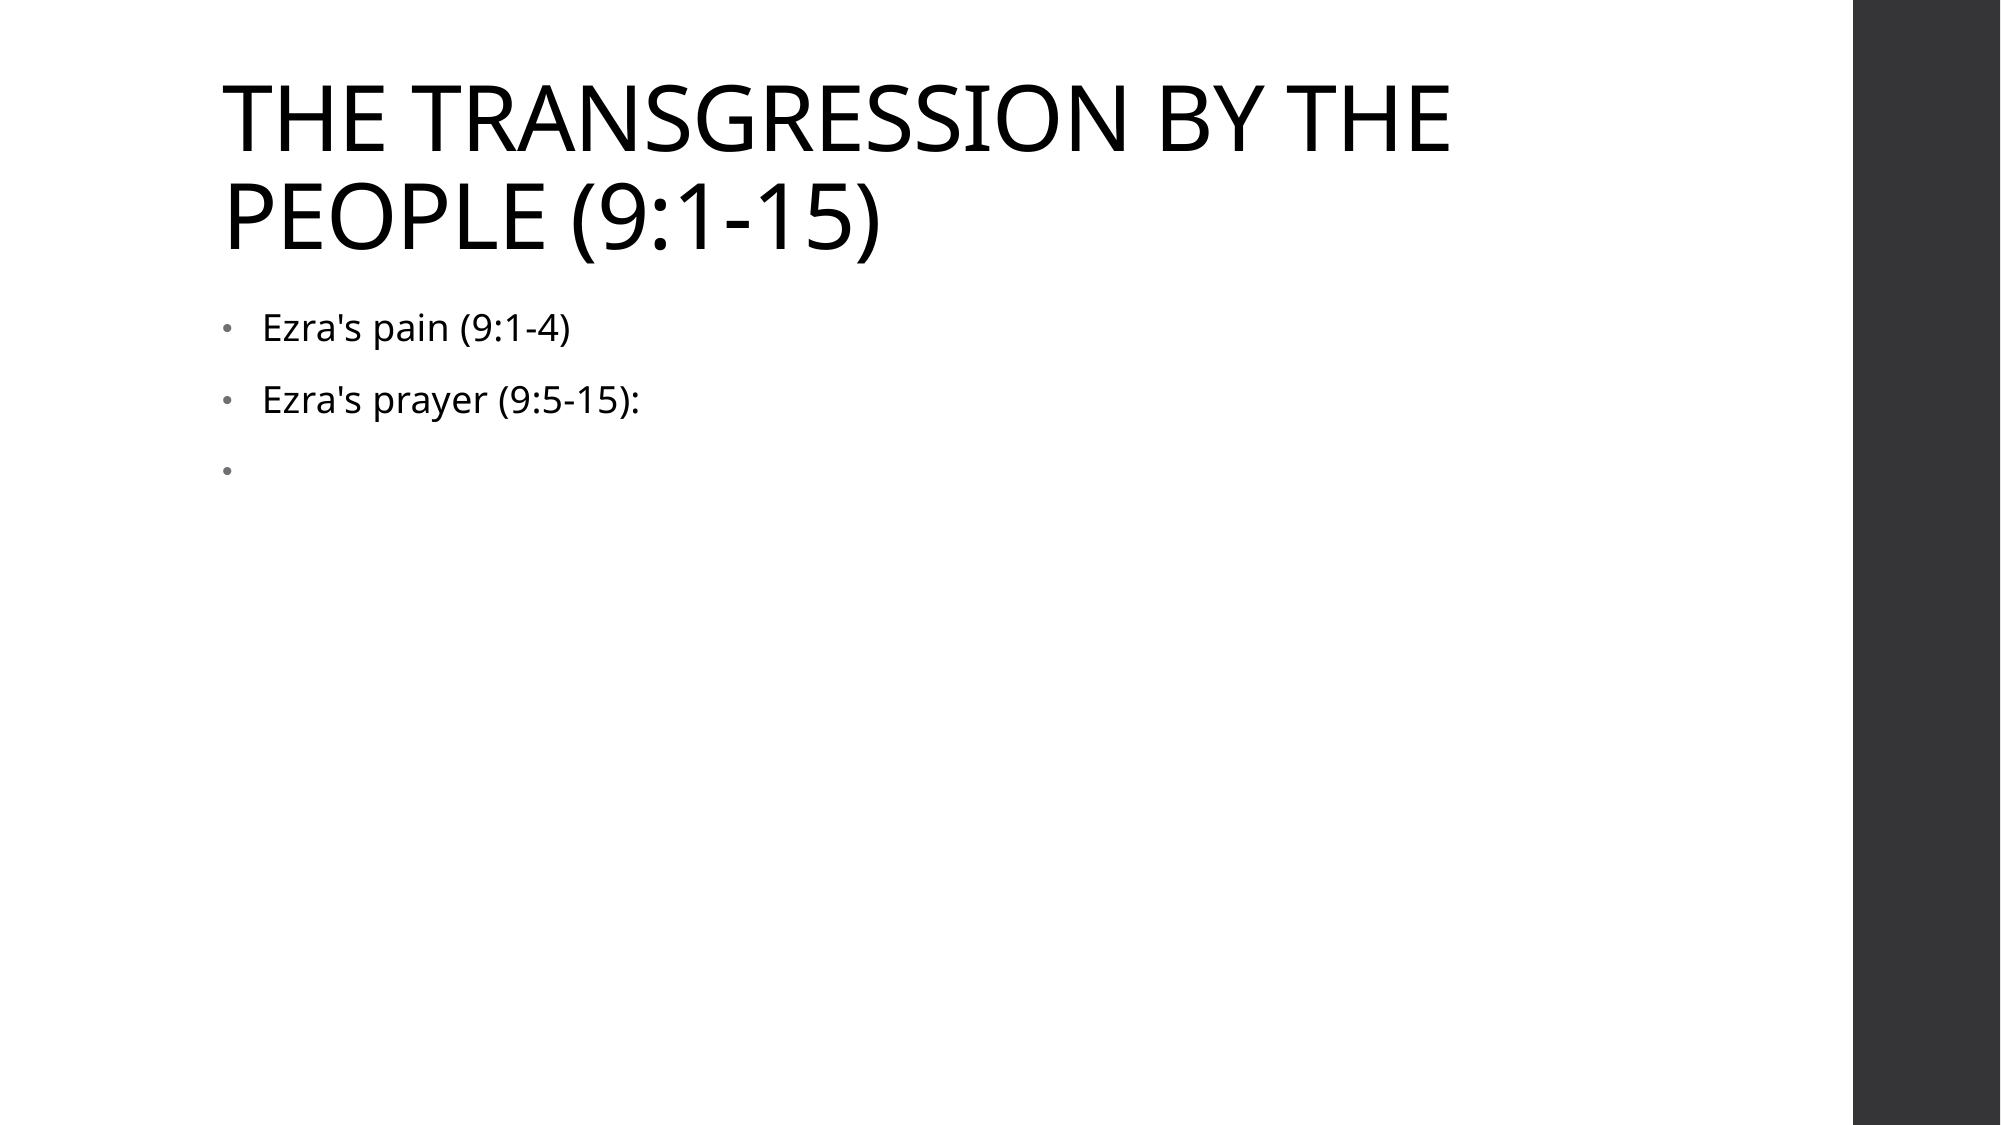

# THE TRANSGRESSION BY THE PEOPLE (9:1-15)
 Ezra's pain (9:1-4)
 Ezra's prayer (9:5-15):